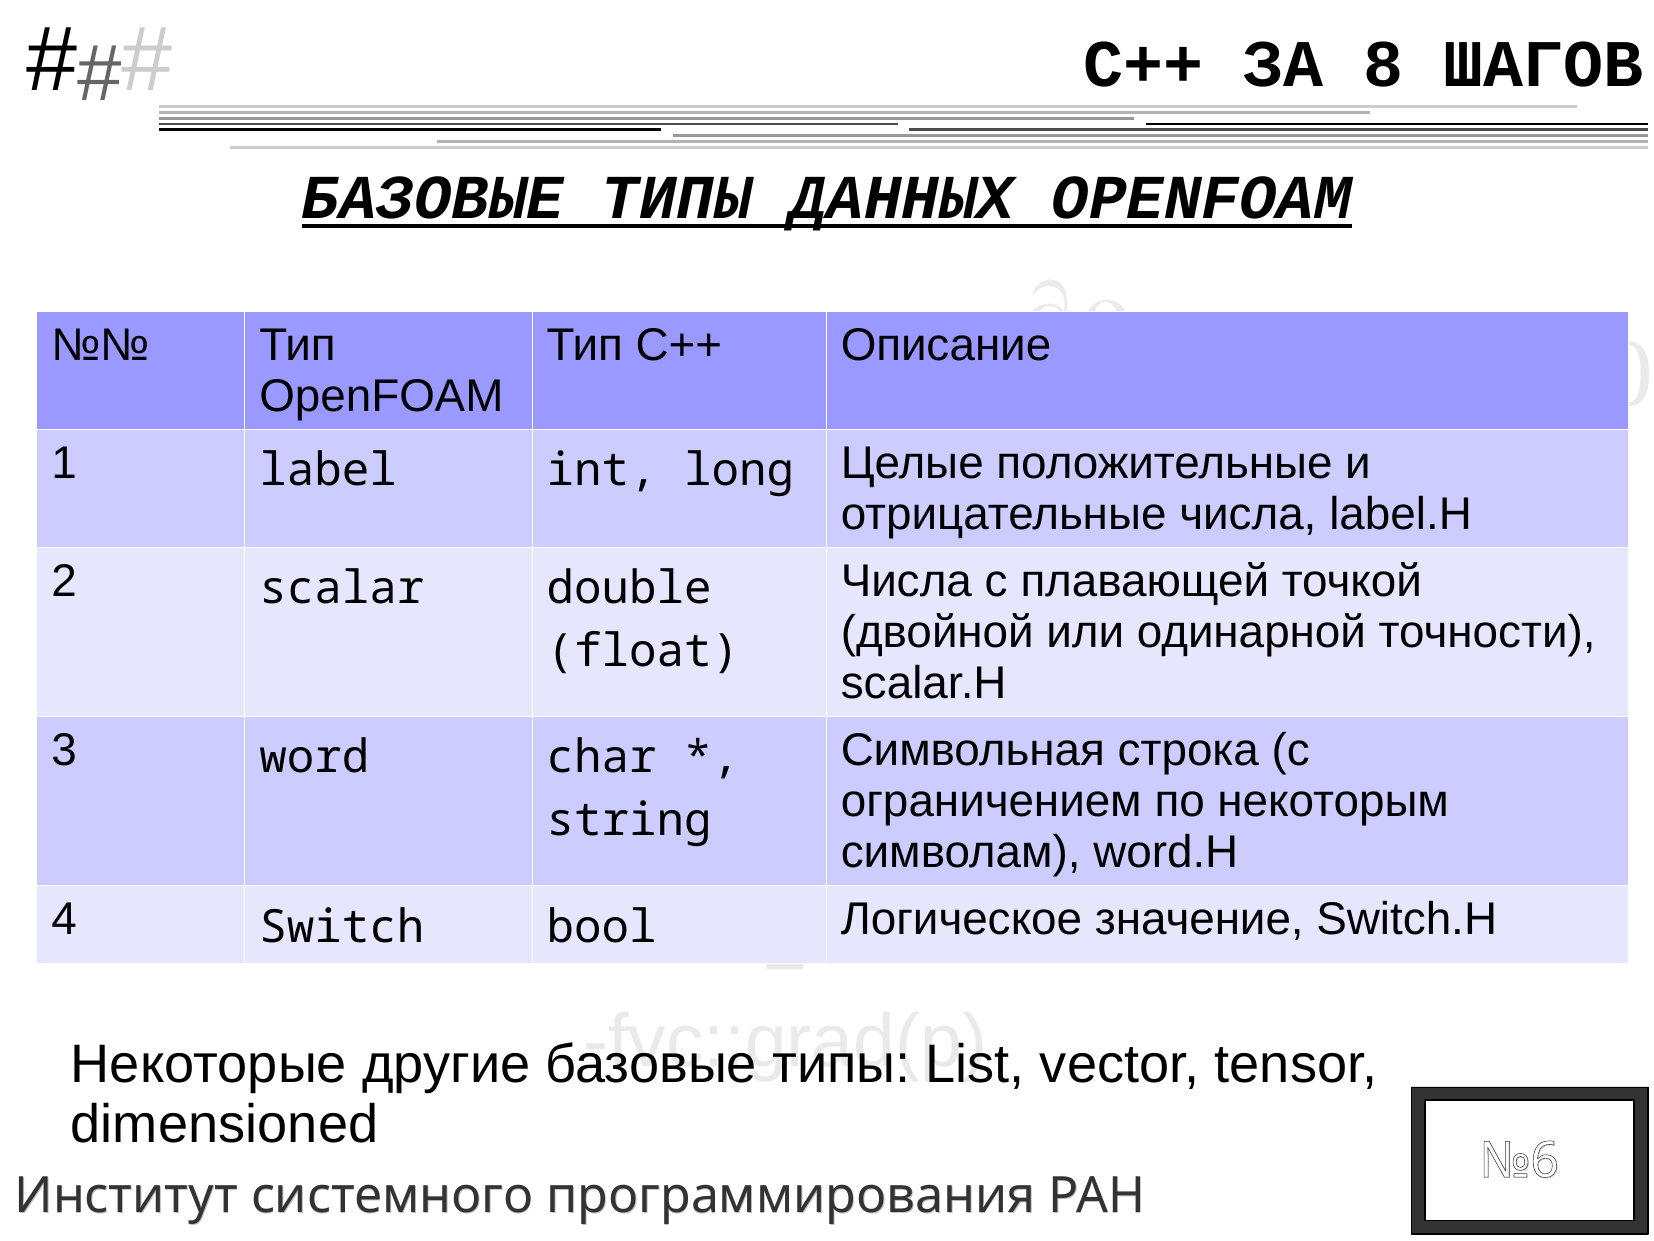

# БАЗОВЫЕ ТИПЫ ДАННЫХ OPENFOAM
| №№ | Тип OpenFOAM | Тип C++ | Описание |
| --- | --- | --- | --- |
| 1 | label | int, long | Целые положительные и отрицательные числа, label.H |
| 2 | scalar | double (float) | Числа с плавающей точкой (двойной или одинарной точности), scalar.H |
| 3 | word | char \*, string | Символьная строка (с ограничением по некоторым символам), word.H |
| 4 | Switch | bool | Логическое значение, Switch.H |
Некоторые другие базовые типы: List, vector, tensor, dimensioned